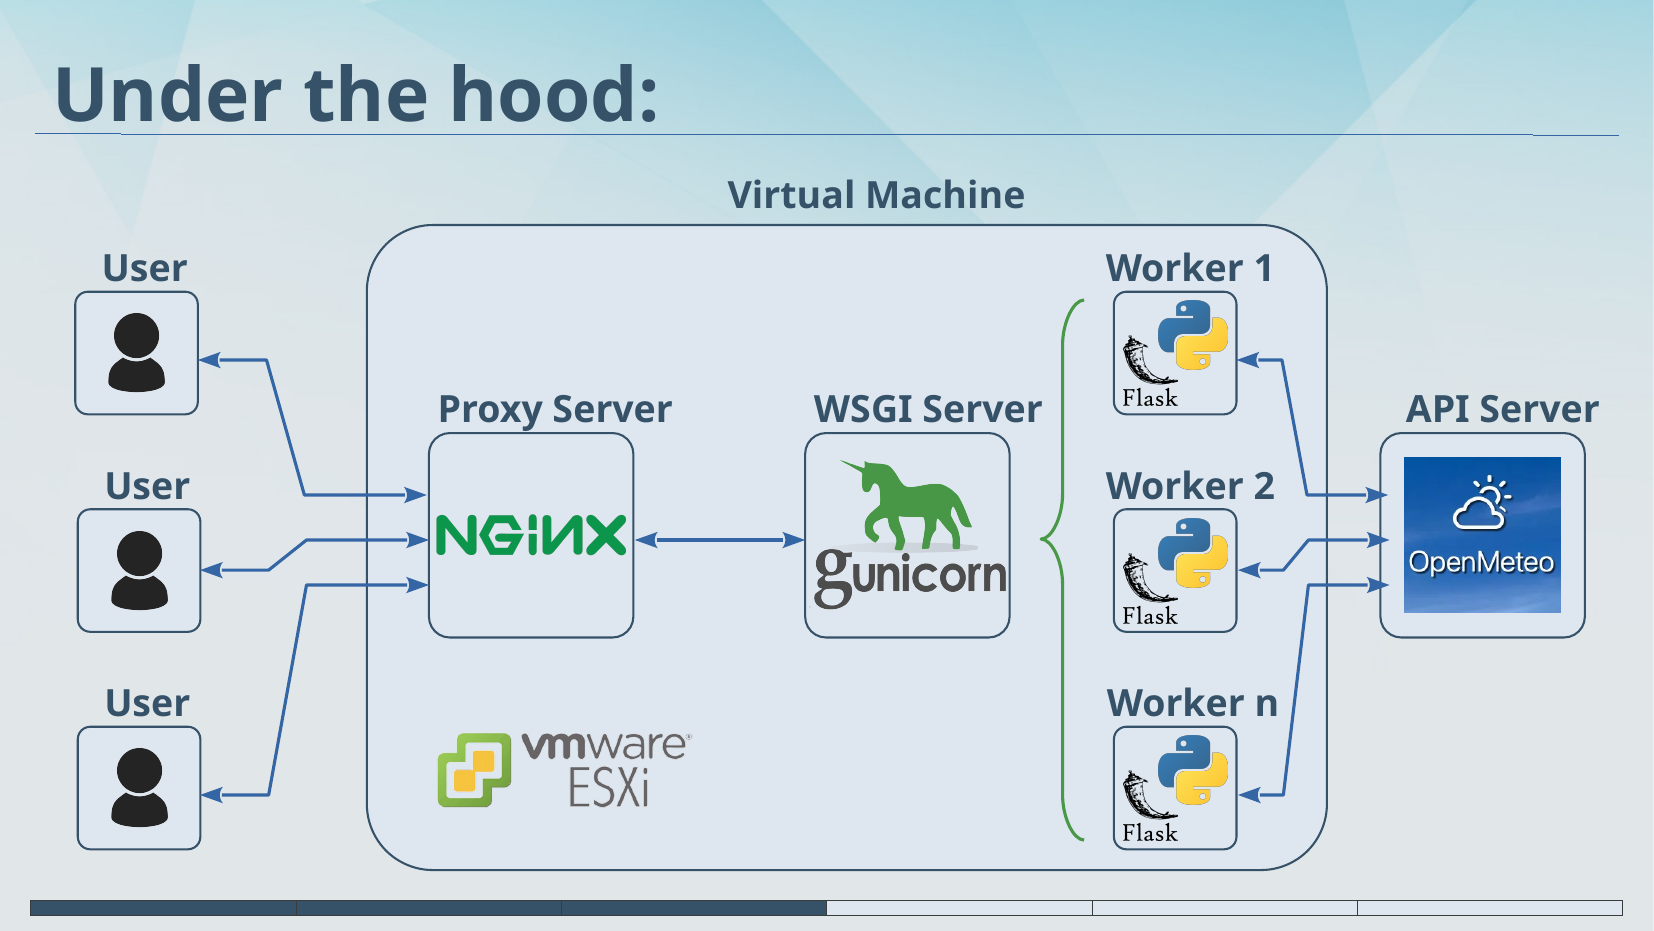

Under the hood:
Virtual Machine
User
User
User
Worker 1
Worker 2
Worker n
Proxy Server
WSGI Server
API Server